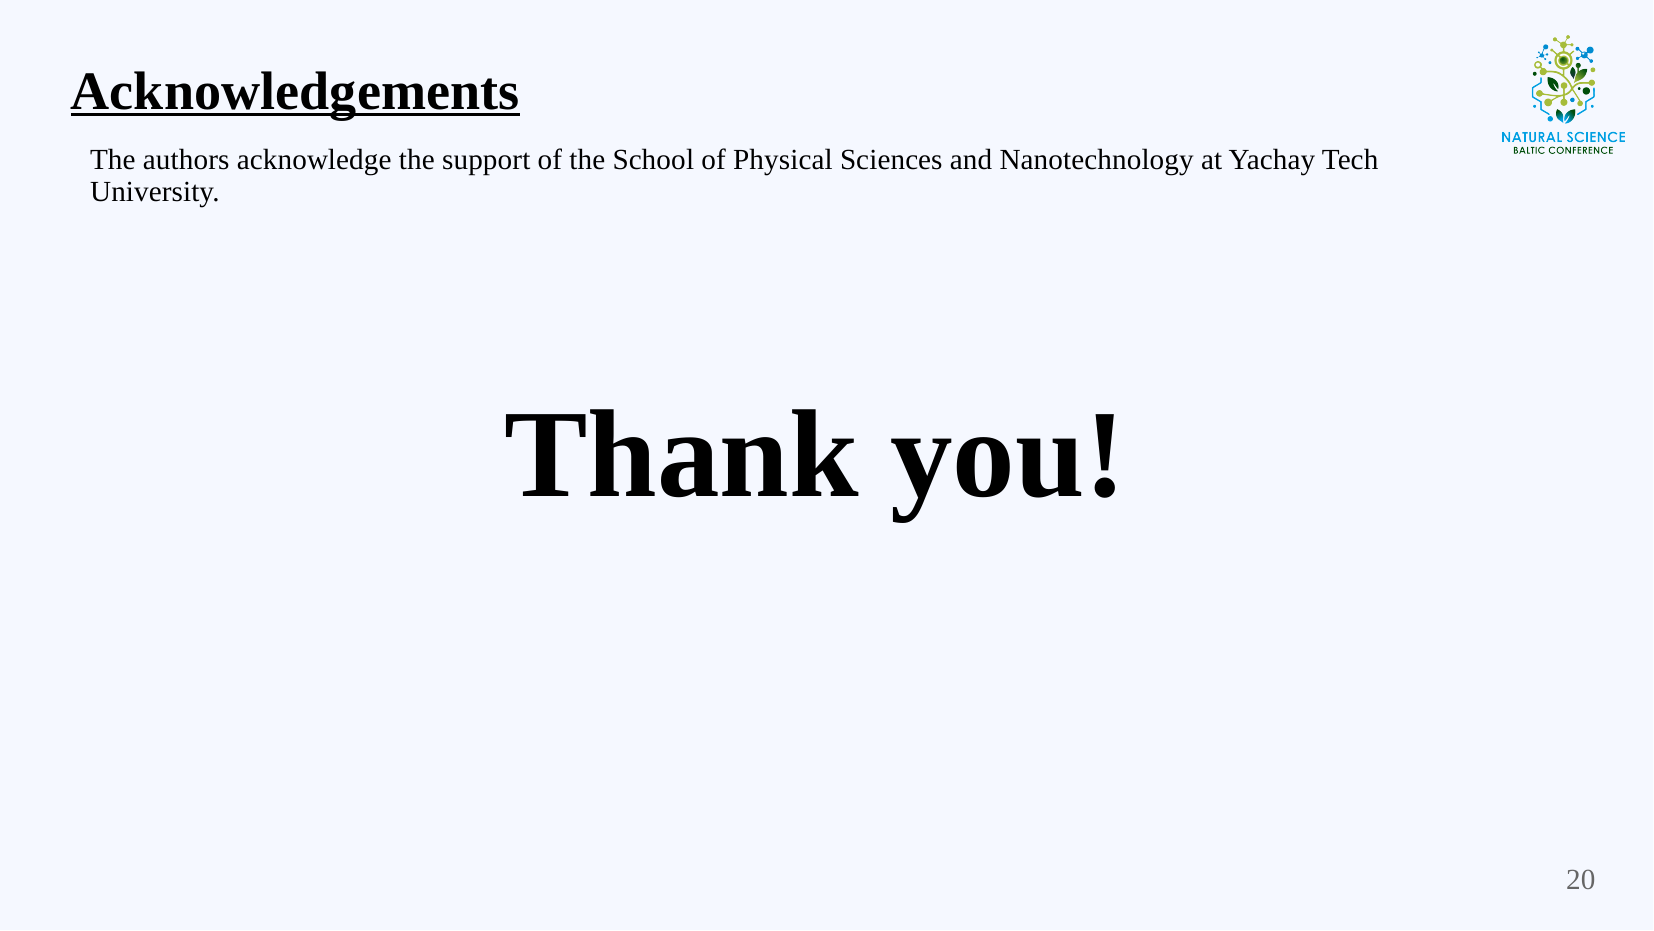

# Acknowledgements
The authors acknowledge the support of the School of Physical Sciences and Nanotechnology at Yachay Tech University.
Thank you!